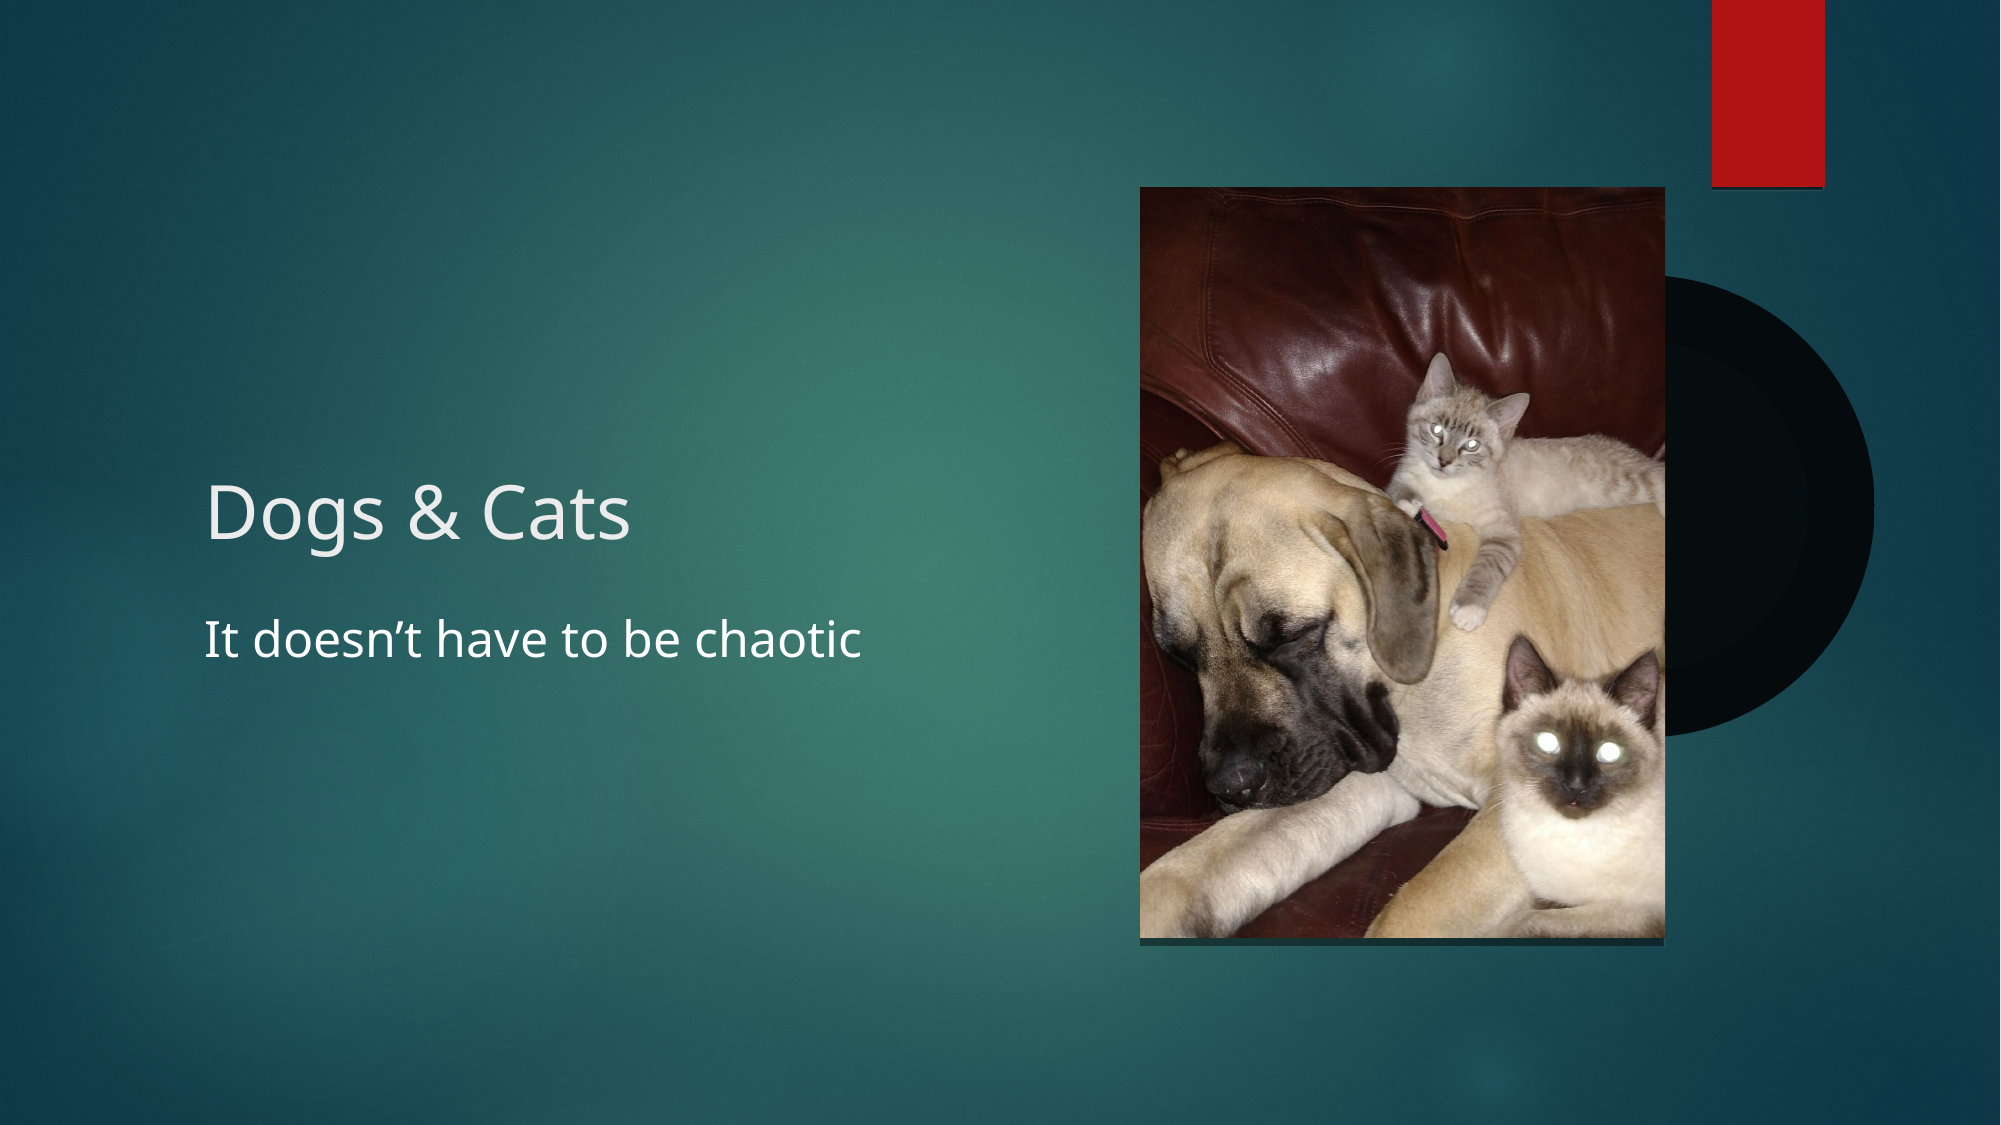

# Dogs & Cats
It doesn’t have to be chaotic